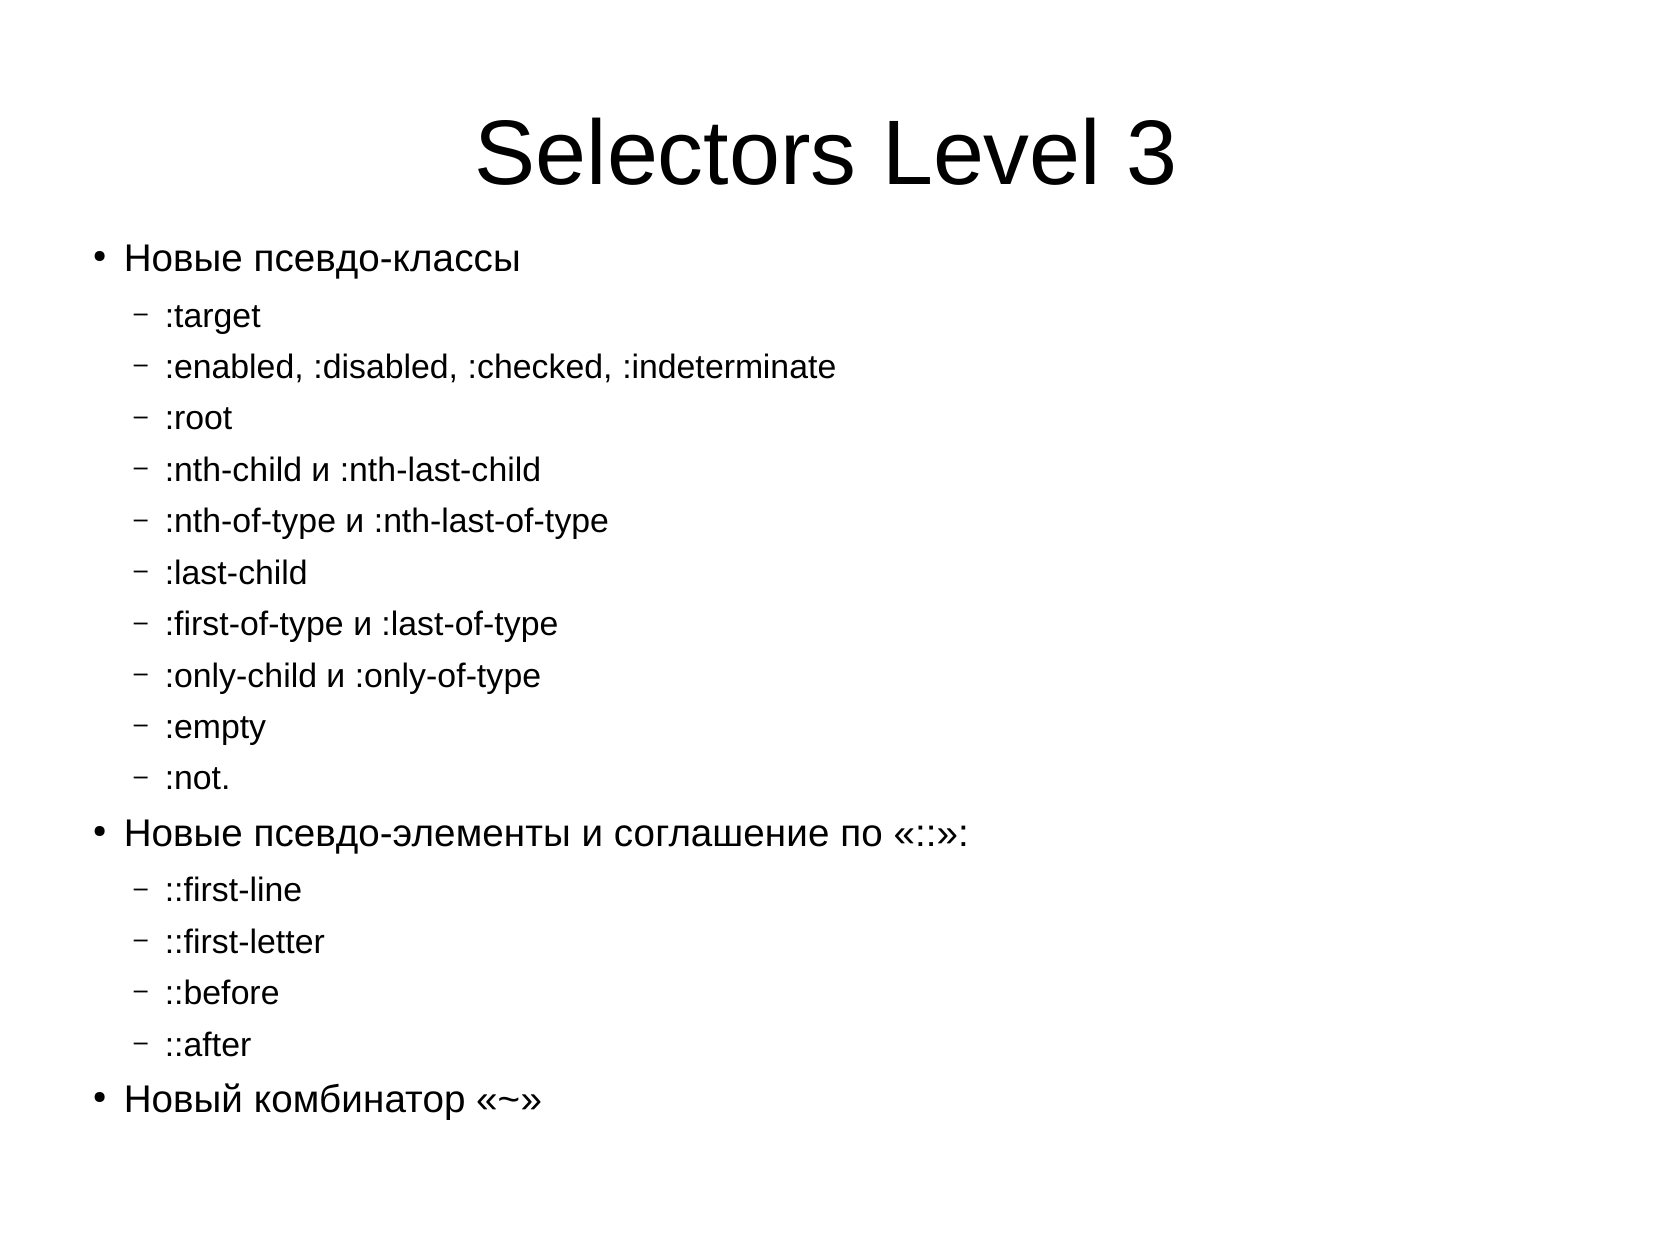

# Selectors Level 3
Новые псевдо-классы
:target
:enabled, :disabled, :checked, :indeterminate
:root
:nth-child и :nth-last-child
:nth-of-type и :nth-last-of-type
:last-child
:first-of-type и :last-of-type
:only-child и :only-of-type
:empty
:not.
Новые псевдо-элементы и соглашение по «::»:
::first-line
::first-letter
::before
::after
Новый комбинатор «~»